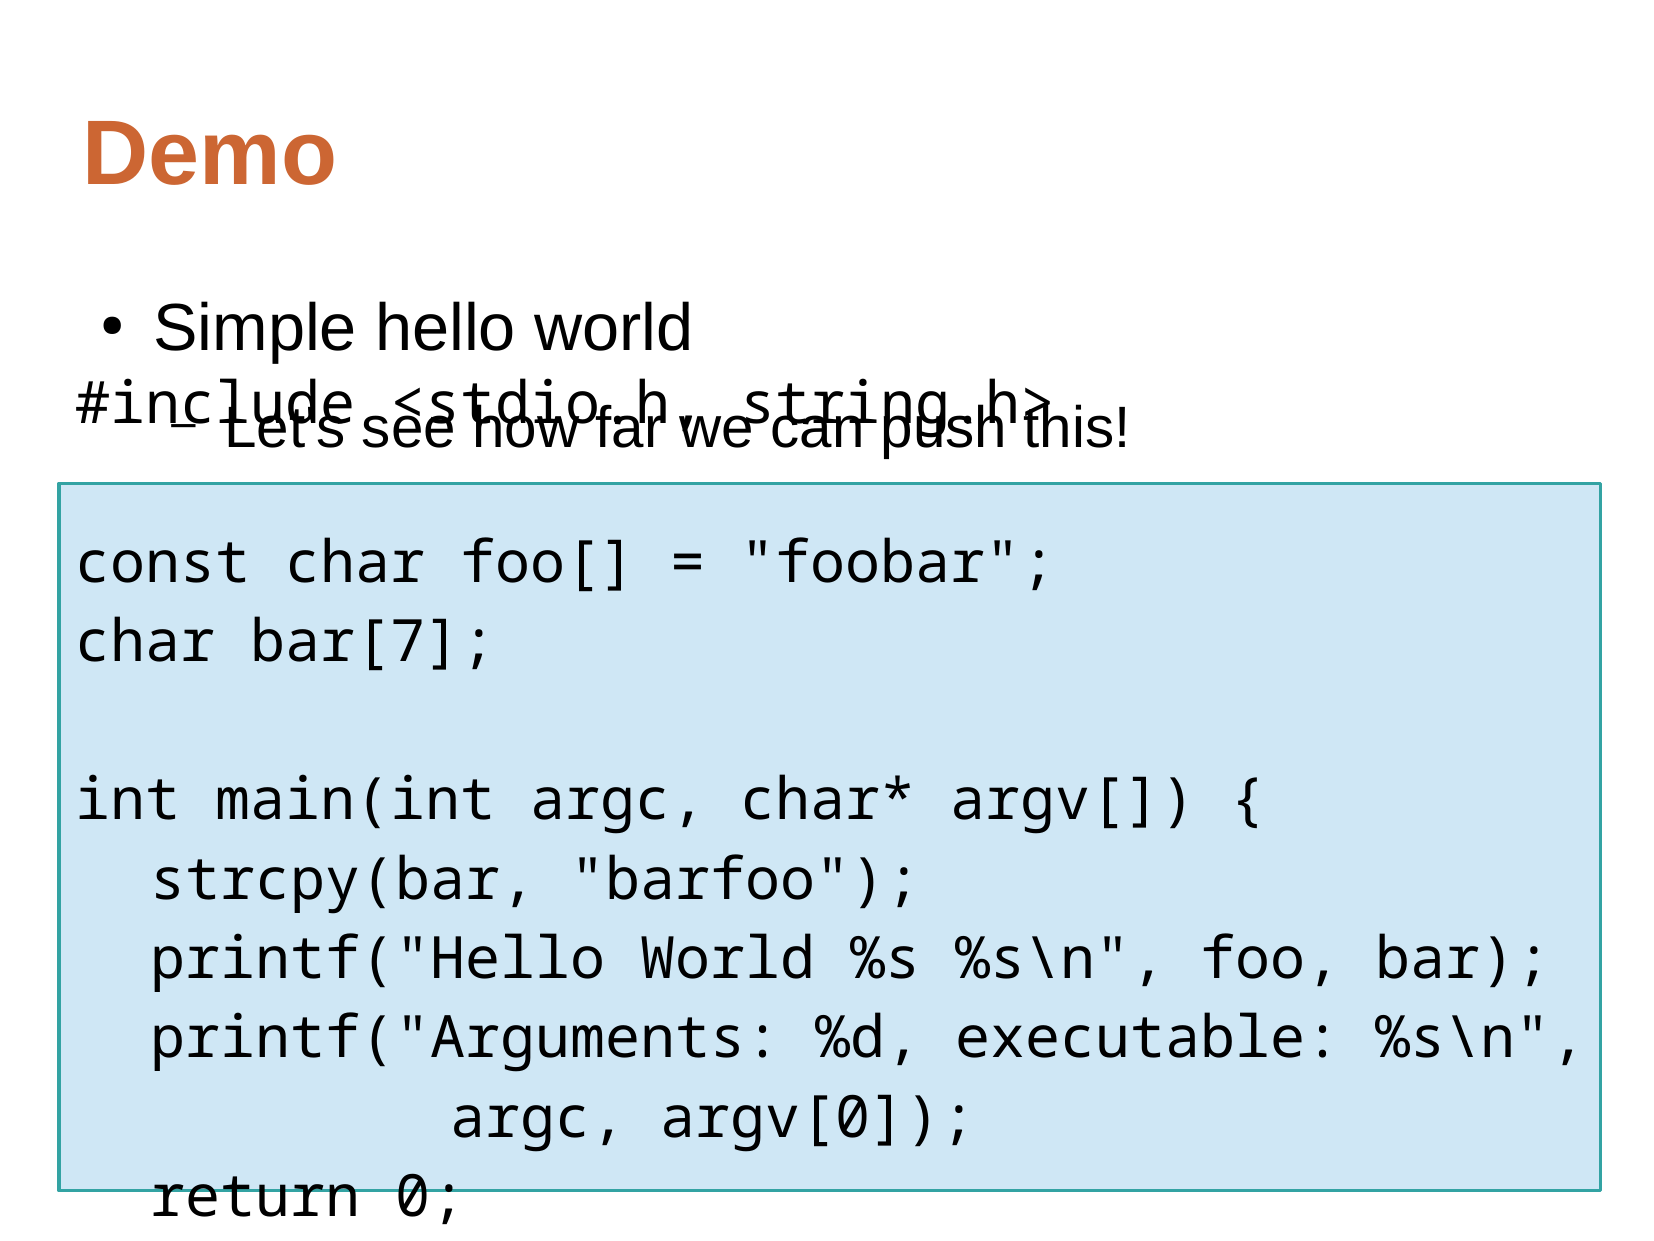

# Demo
Simple hello world
Let's see how far we can push this!
#include <stdio.h, string.h>
const char foo[] = "foobar";
char bar[7];
int main(int argc, char* argv[]) {
	strcpy(bar, "barfoo");
	printf("Hello World %s %s\n", foo, bar);
	printf("Arguments: %d, executable: %s\n",
					argc, argv[0]);
	return 0;
}